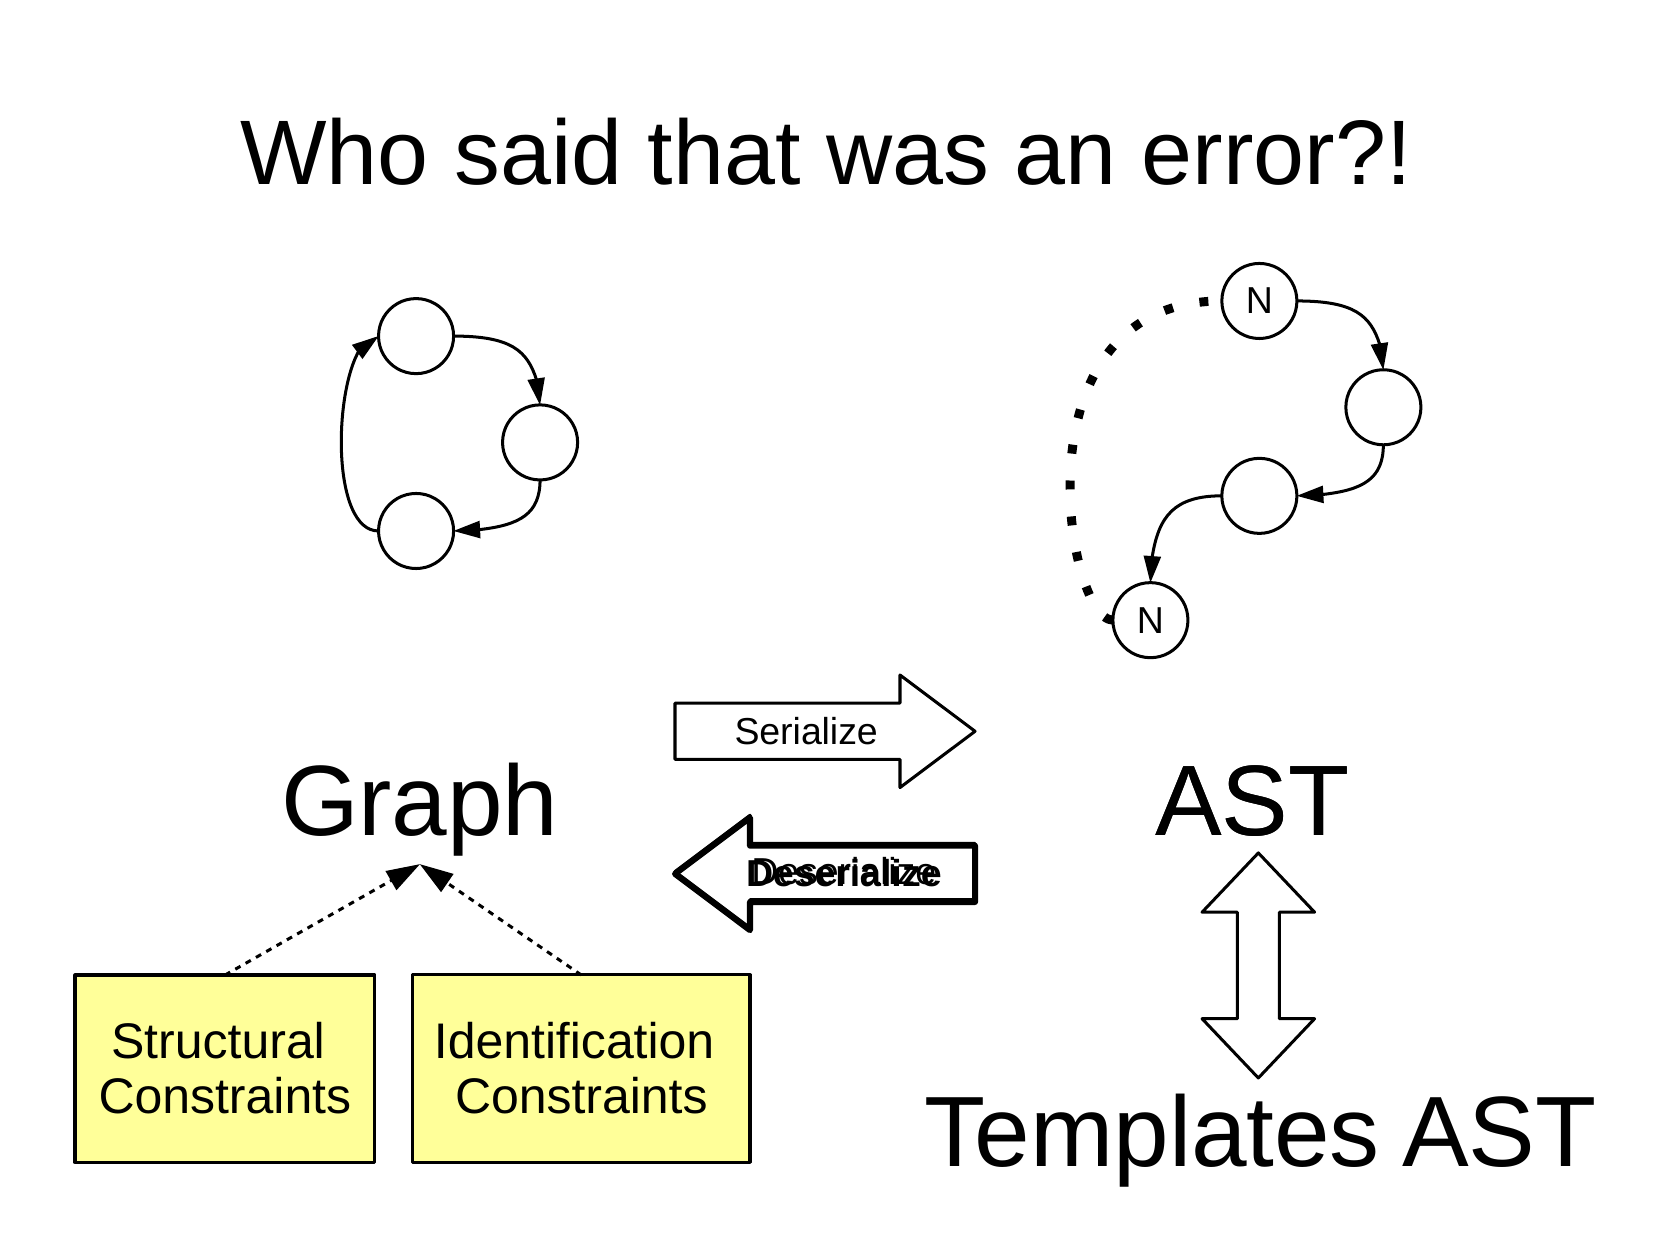

# Who said that was an error?!
N
N
Serialize
Graph
AST
AST
Deserialize
Deserialize
Identification
Constraints
Structural
Constraints
Templates AST